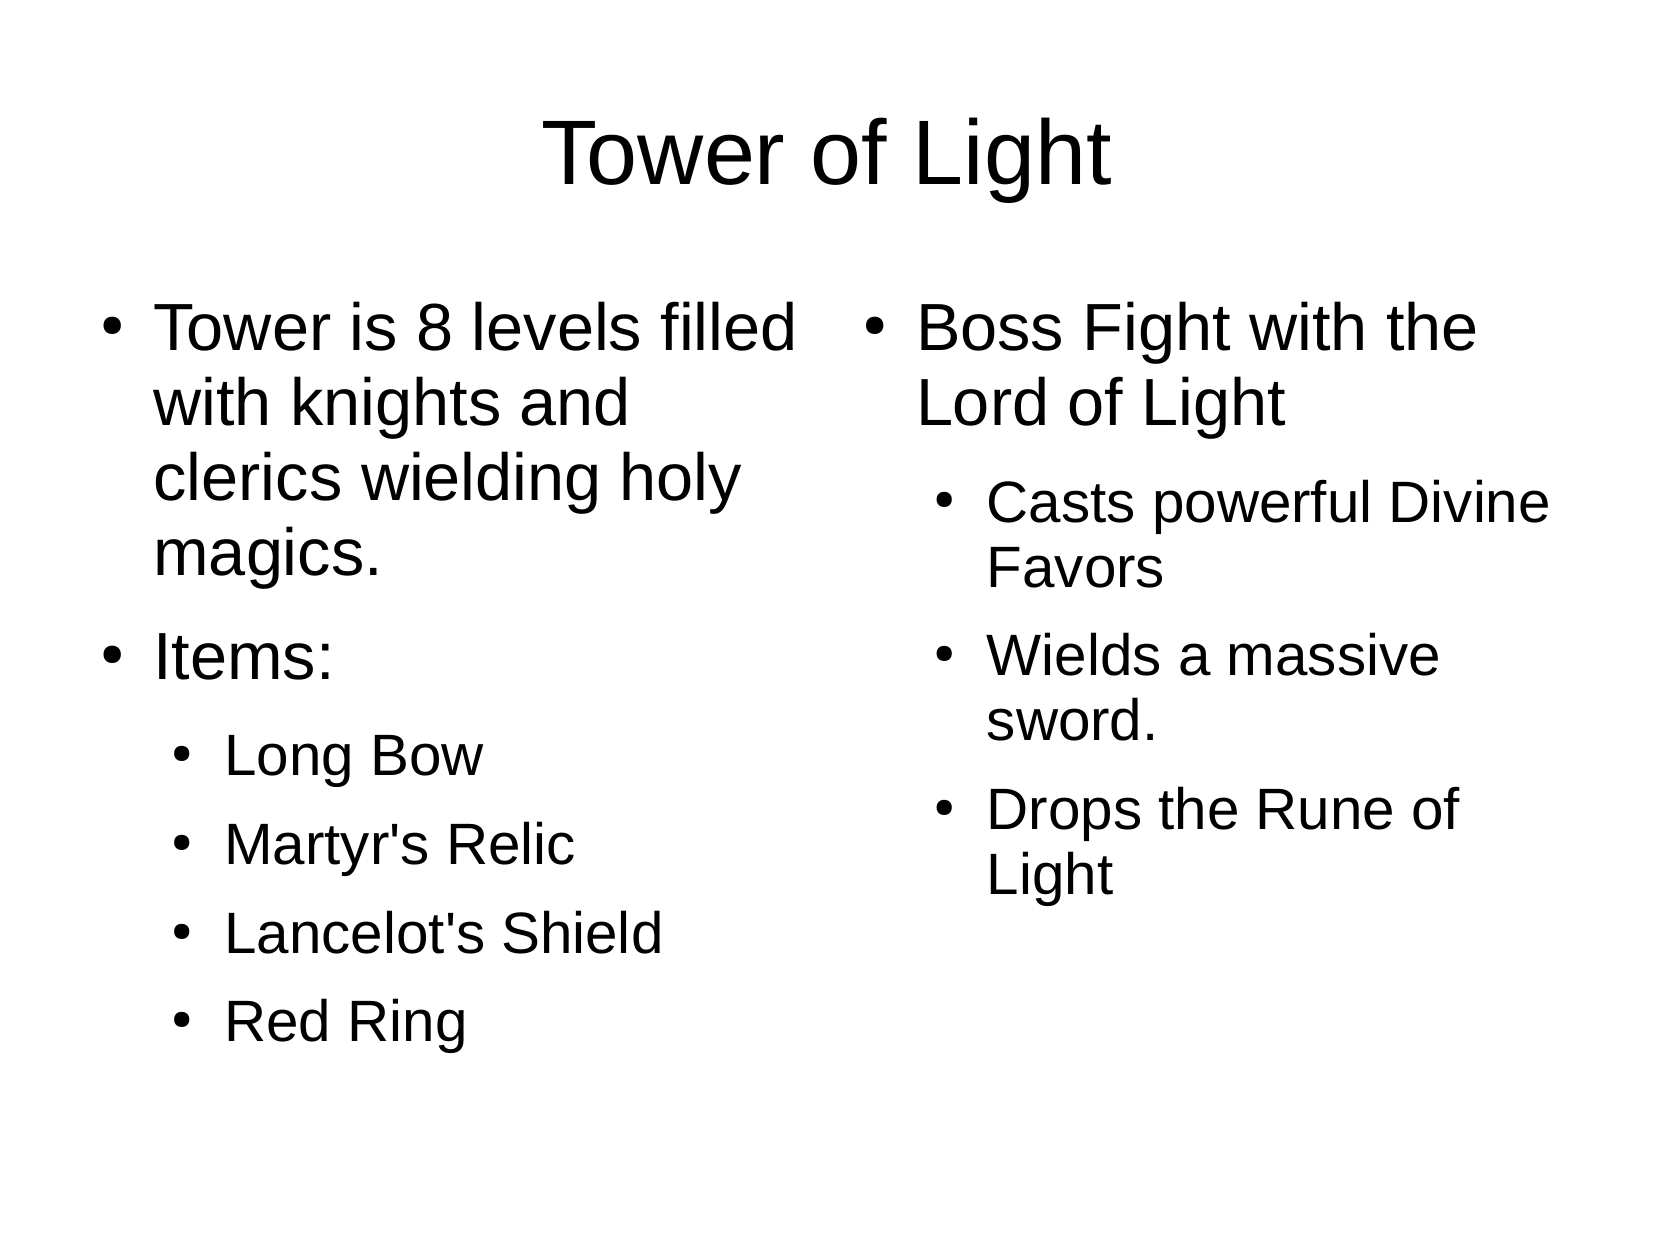

# Tower of Light
Tower is 8 levels filled with knights and clerics wielding holy magics.
Items:
Long Bow
Martyr's Relic
Lancelot's Shield
Red Ring
Boss Fight with the Lord of Light
Casts powerful Divine Favors
Wields a massive sword.
Drops the Rune of Light